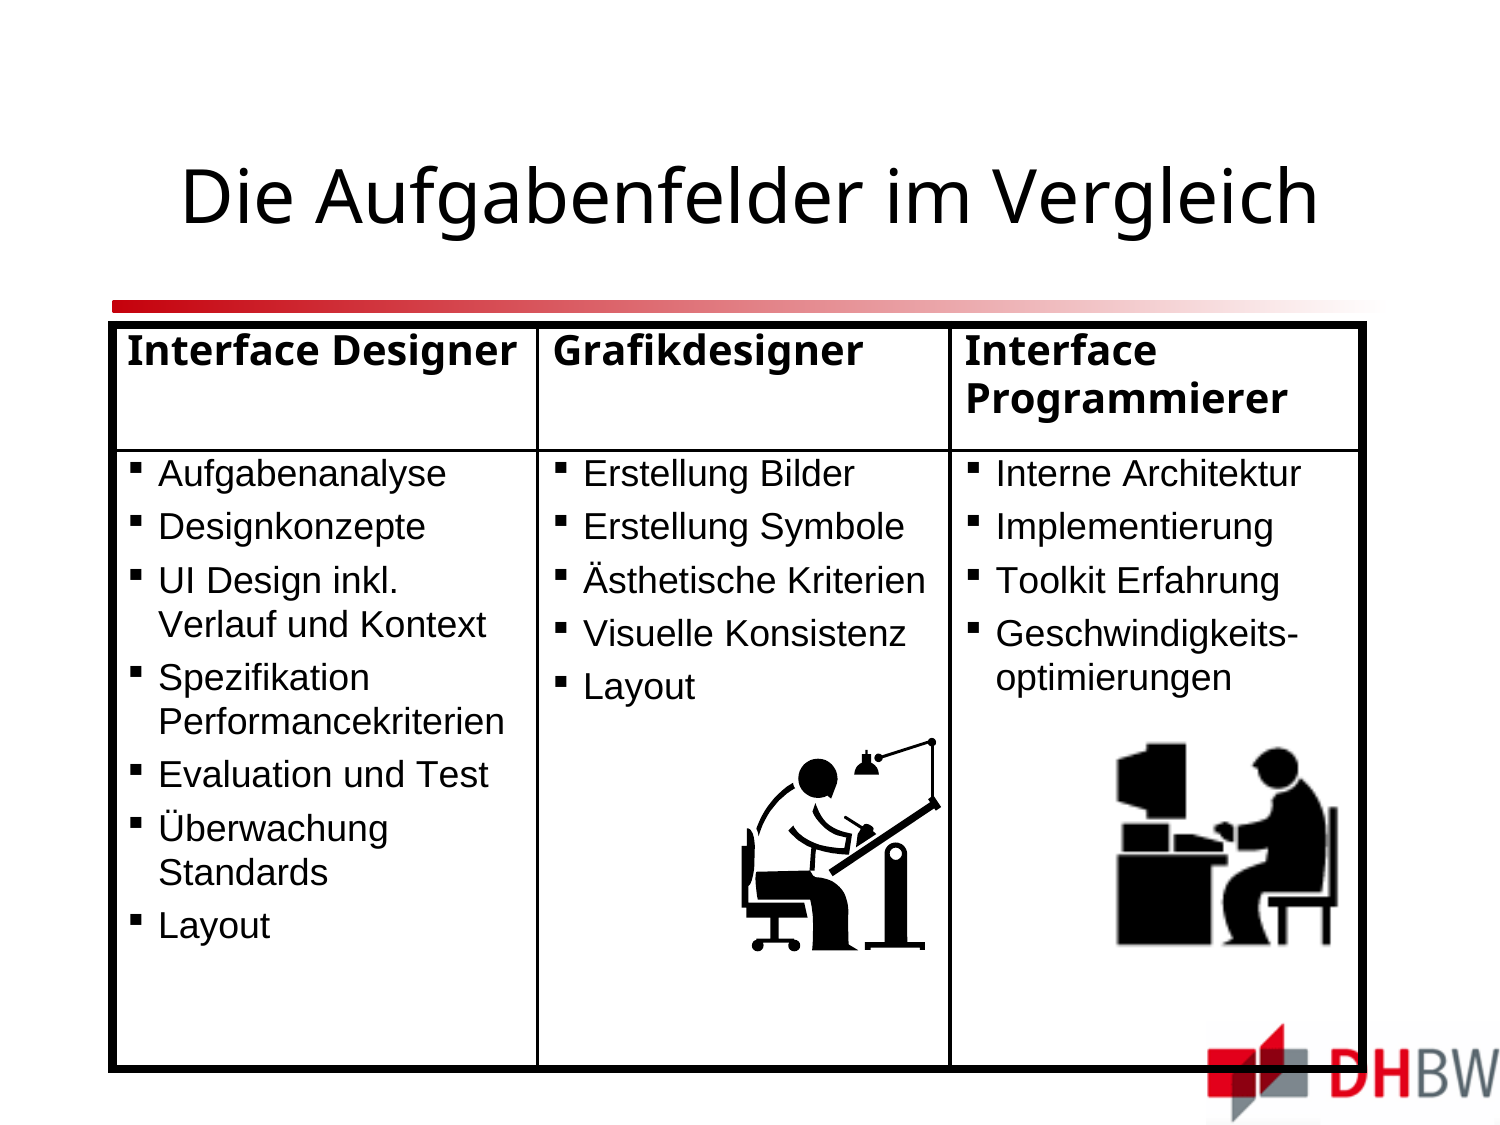

# Die Aufgabenfelder im Vergleich
| Interface Designer | Grafikdesigner | Interface Programmierer |
| --- | --- | --- |
| Aufgabenanalyse Designkonzepte UI Design inkl. Verlauf und Kontext Spezifikation Performancekriterien Evaluation und Test Überwachung Standards Layout | Erstellung Bilder Erstellung Symbole Ästhetische Kriterien Visuelle Konsistenz Layout | Interne Architektur Implementierung Toolkit Erfahrung Geschwindigkeits-optimierungen |